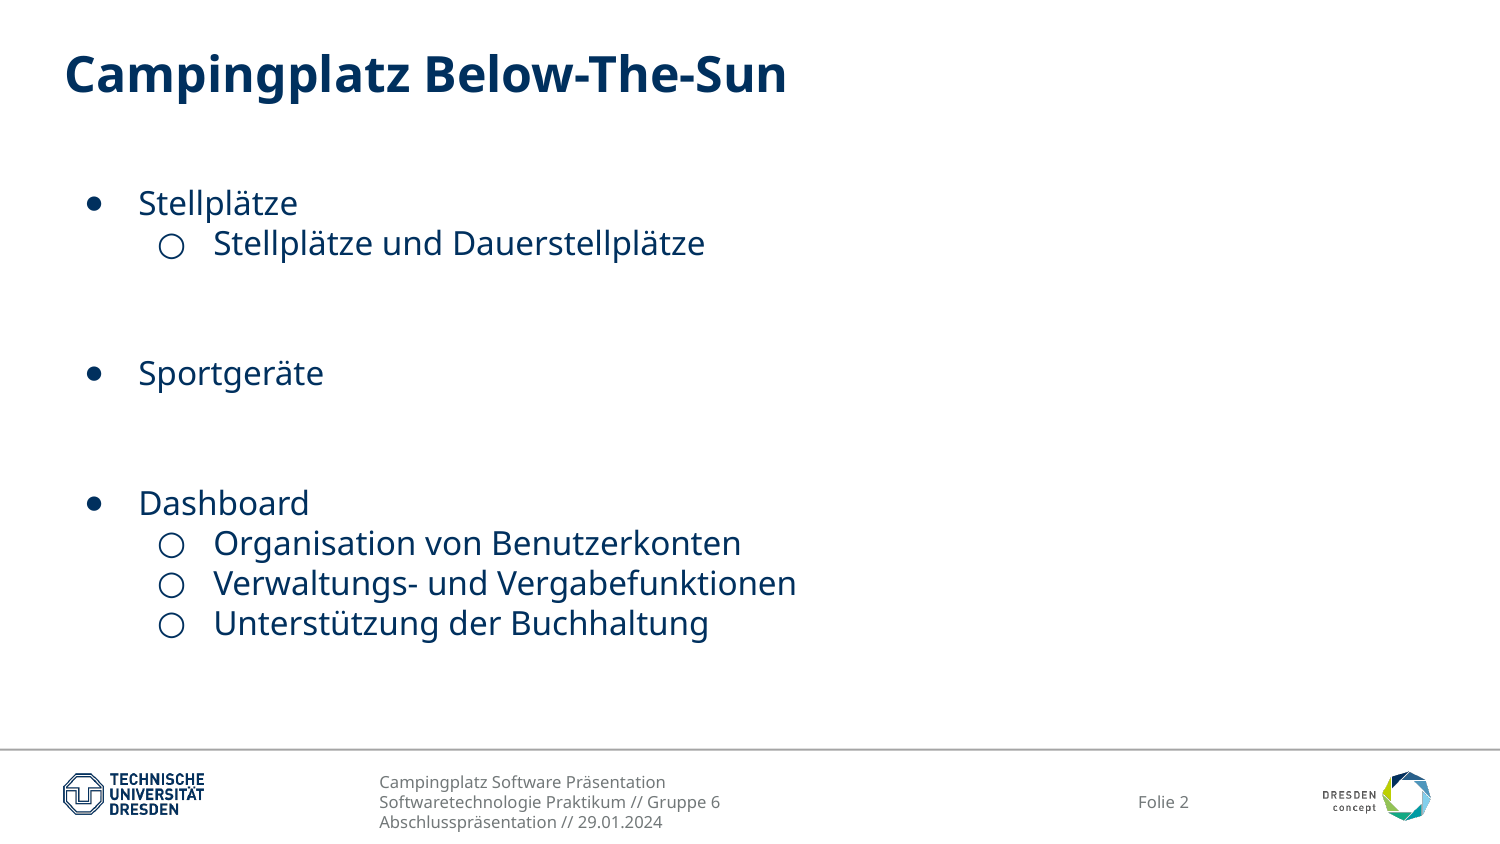

# Campingplatz Below-The-Sun
Stellplätze
Stellplätze und Dauerstellplätze
Sportgeräte
Dashboard
Organisation von Benutzerkonten
Verwaltungs- und Vergabefunktionen
Unterstützung der Buchhaltung